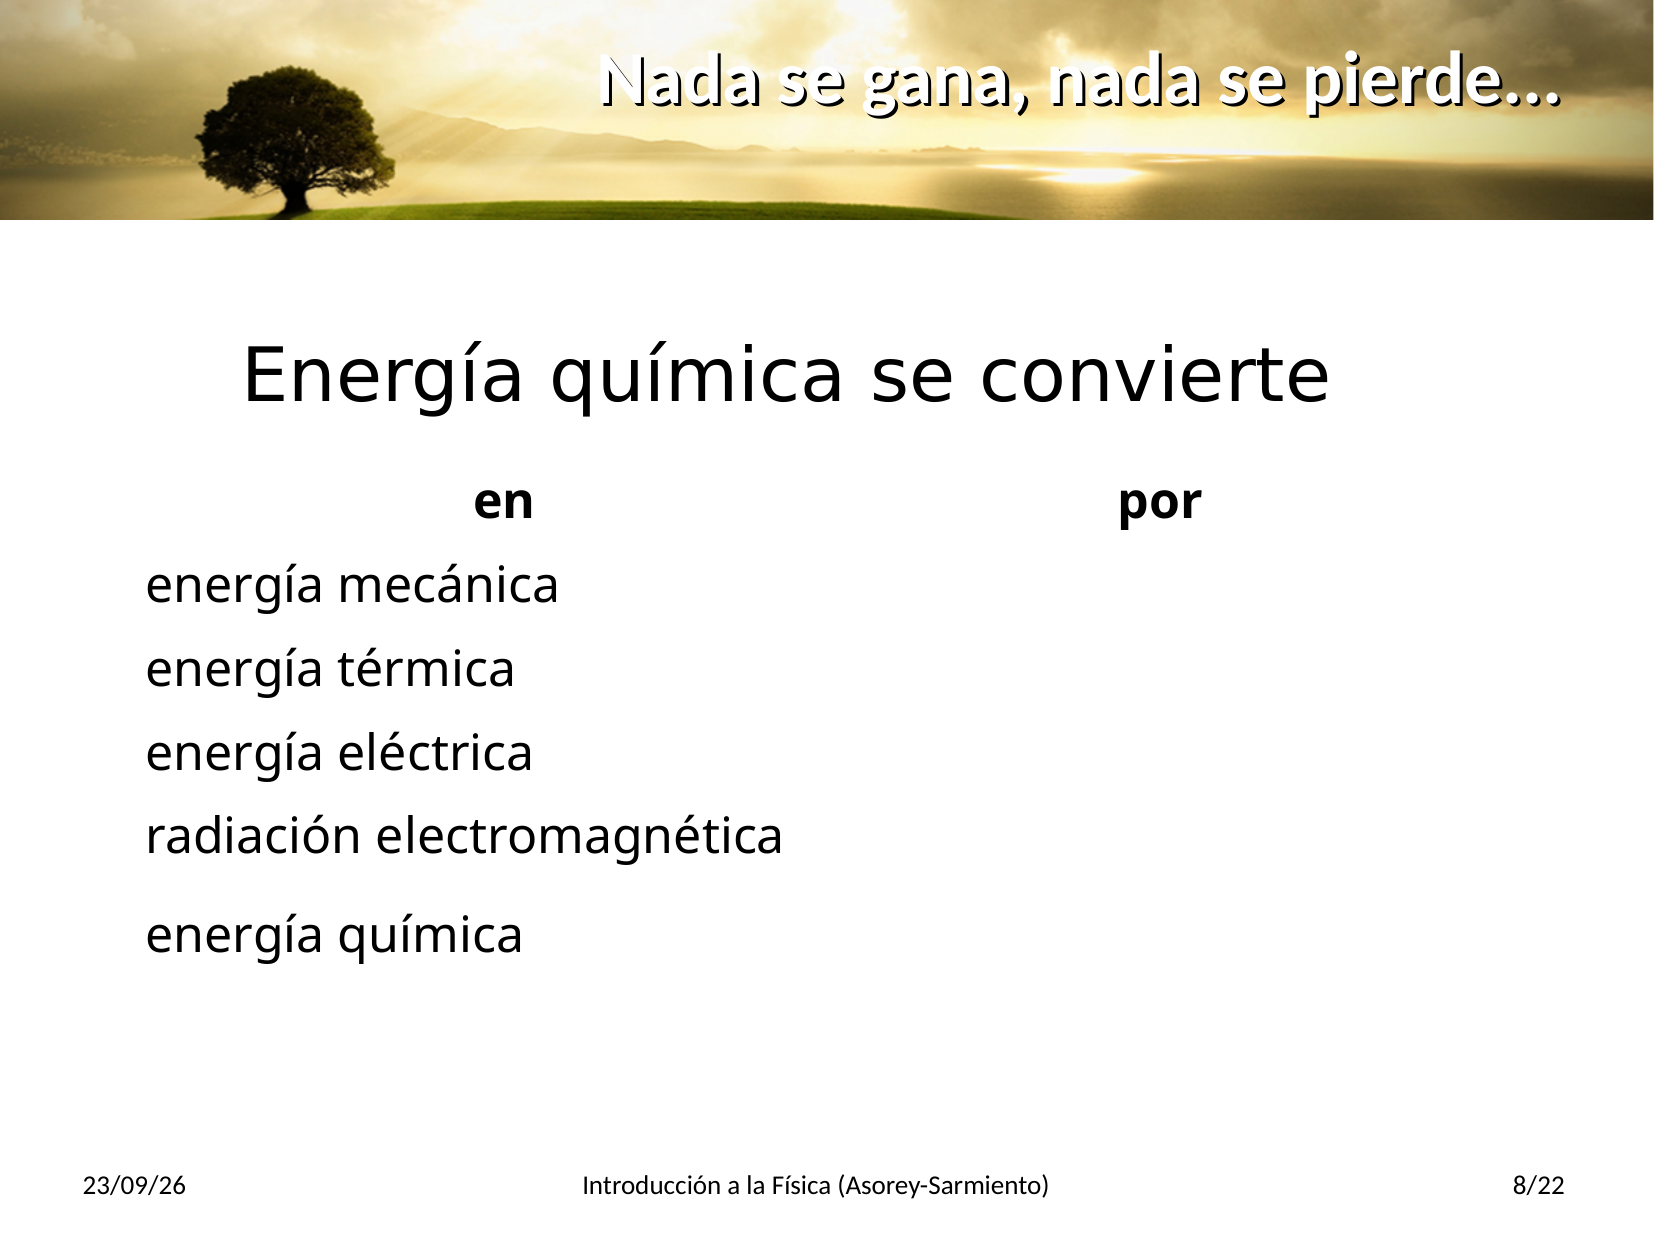

# Nada se gana, nada se pierde...
| Energía química se convierte | |
| --- | --- |
| en | por |
| energía mecánica | músculos |
| energía térmica | fuego |
| energía eléctrica | celdas combustibles |
| radiación electromagnética | luciérnagas |
| energía química | reacción química |
Introducción a la Física (Asorey-Sarmiento)
8